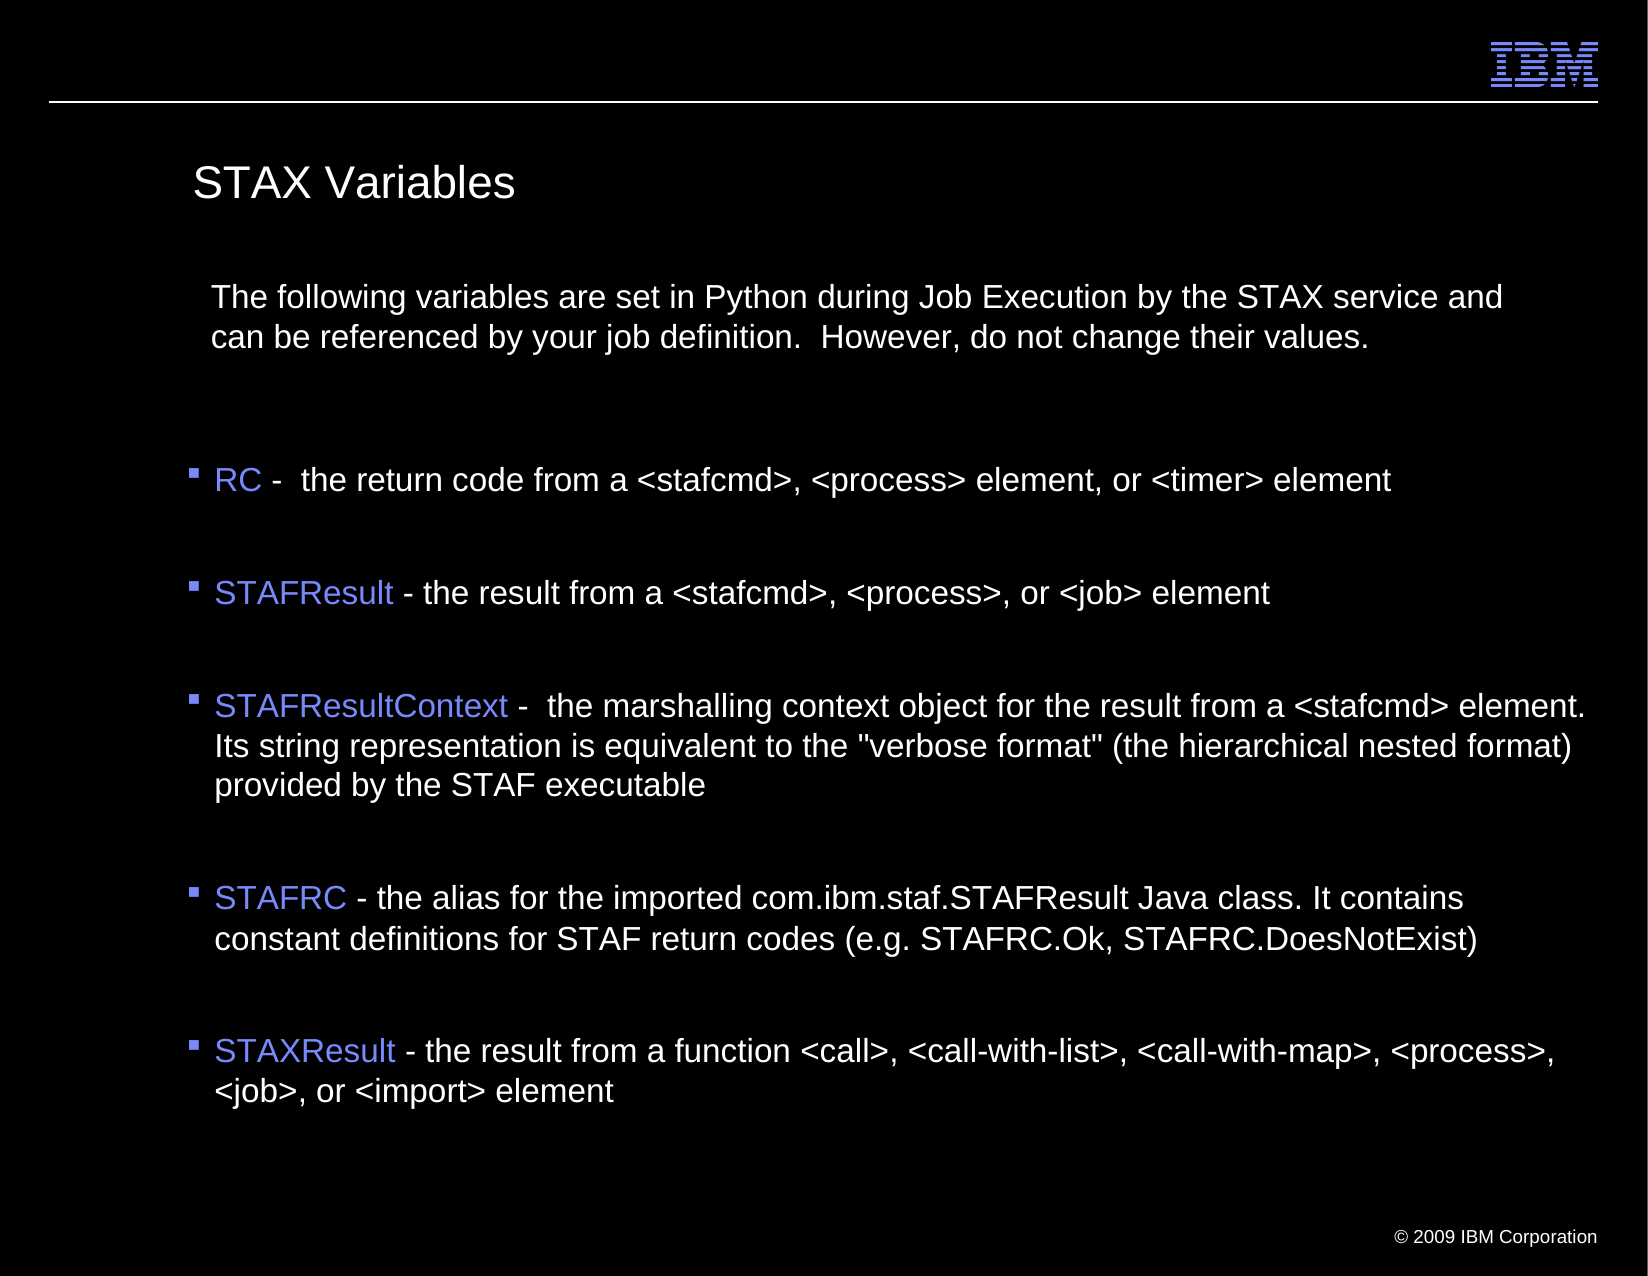

# STAX Variables
The following variables are set in Python during Job Execution by the STAX service and can be referenced by your job definition. However, do not change their values.
RC - the return code from a <stafcmd>, <process> element, or <timer> element
STAFResult - the result from a <stafcmd>, <process>, or <job> element
STAFResultContext - the marshalling context object for the result from a <stafcmd> element. Its string representation is equivalent to the "verbose format" (the hierarchical nested format) provided by the STAF executable
STAFRC - the alias for the imported com.ibm.staf.STAFResult Java class. It contains constant definitions for STAF return codes (e.g. STAFRC.Ok, STAFRC.DoesNotExist)
STAXResult - the result from a function <call>, <call-with-list>, <call-with-map>, <process>, <job>, or <import> element